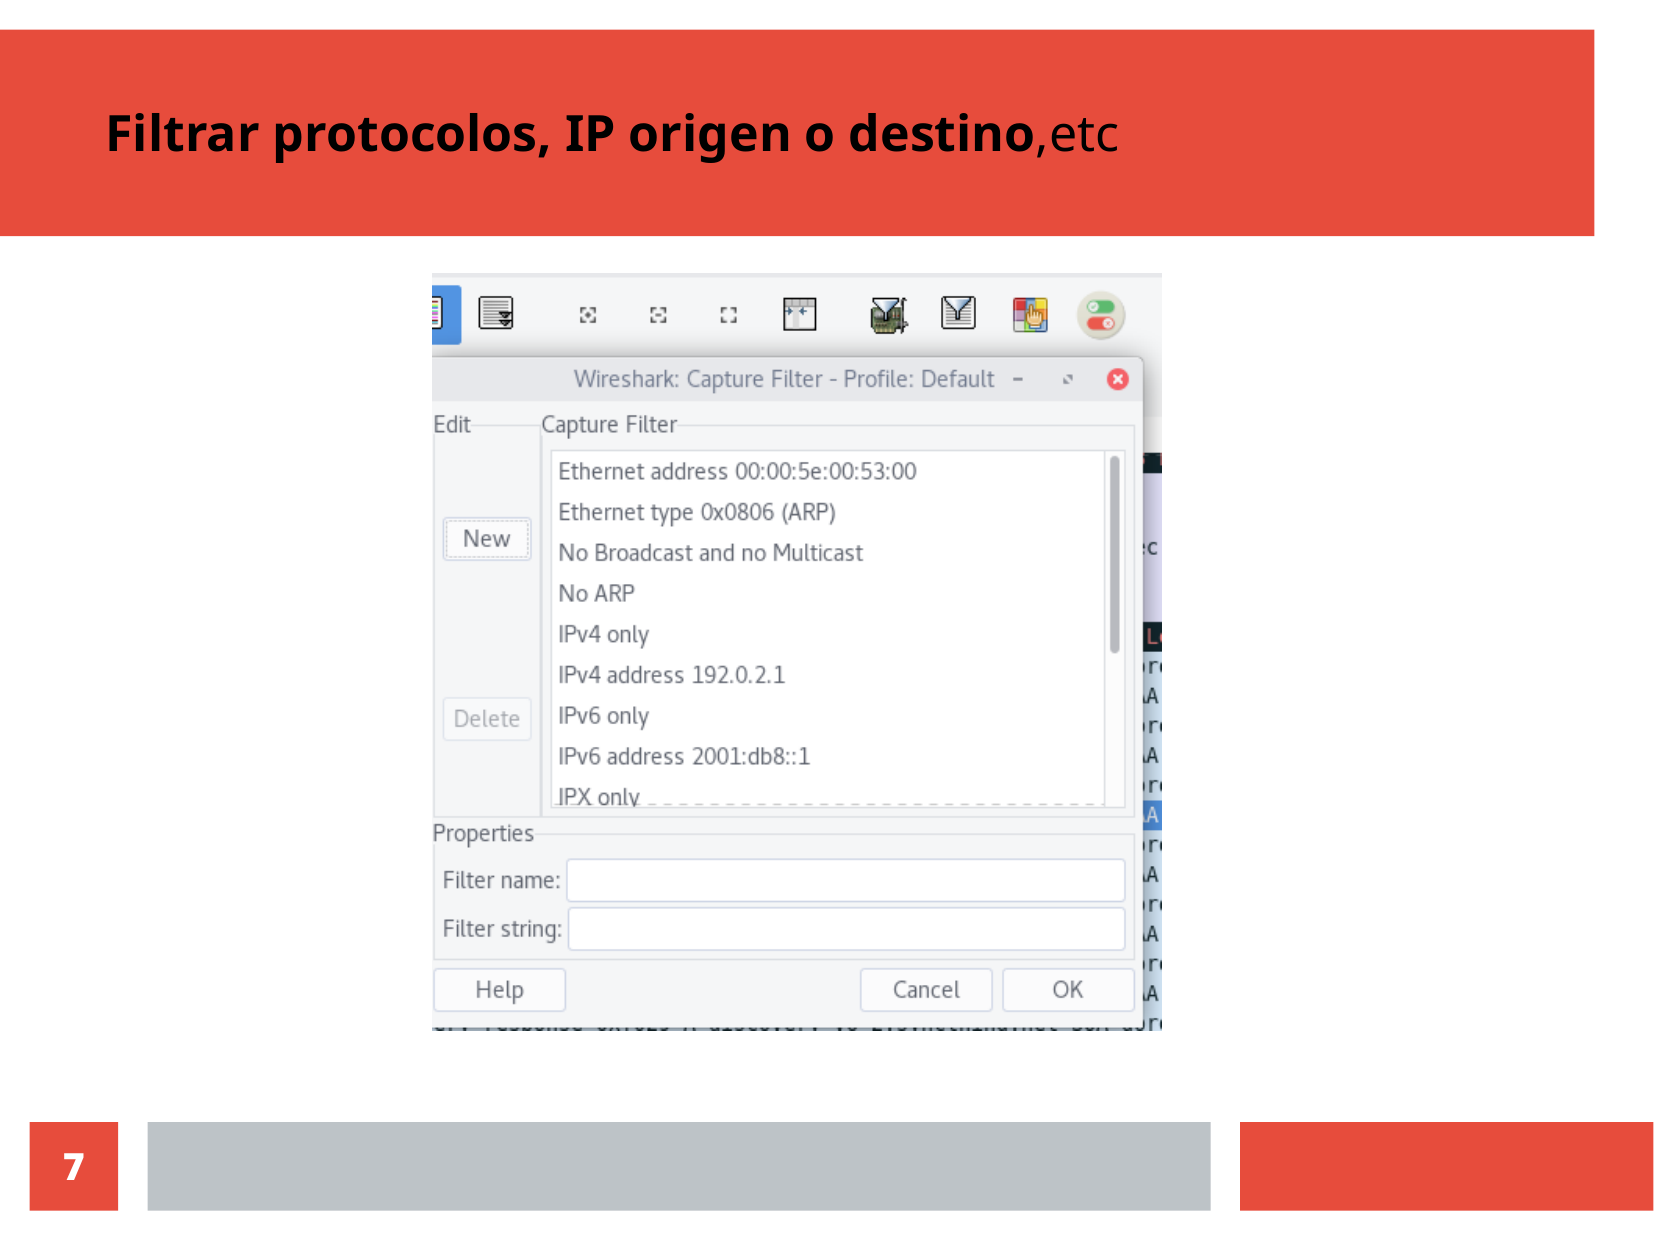

Filtrar protocolos, IP origen o destino,etc
7